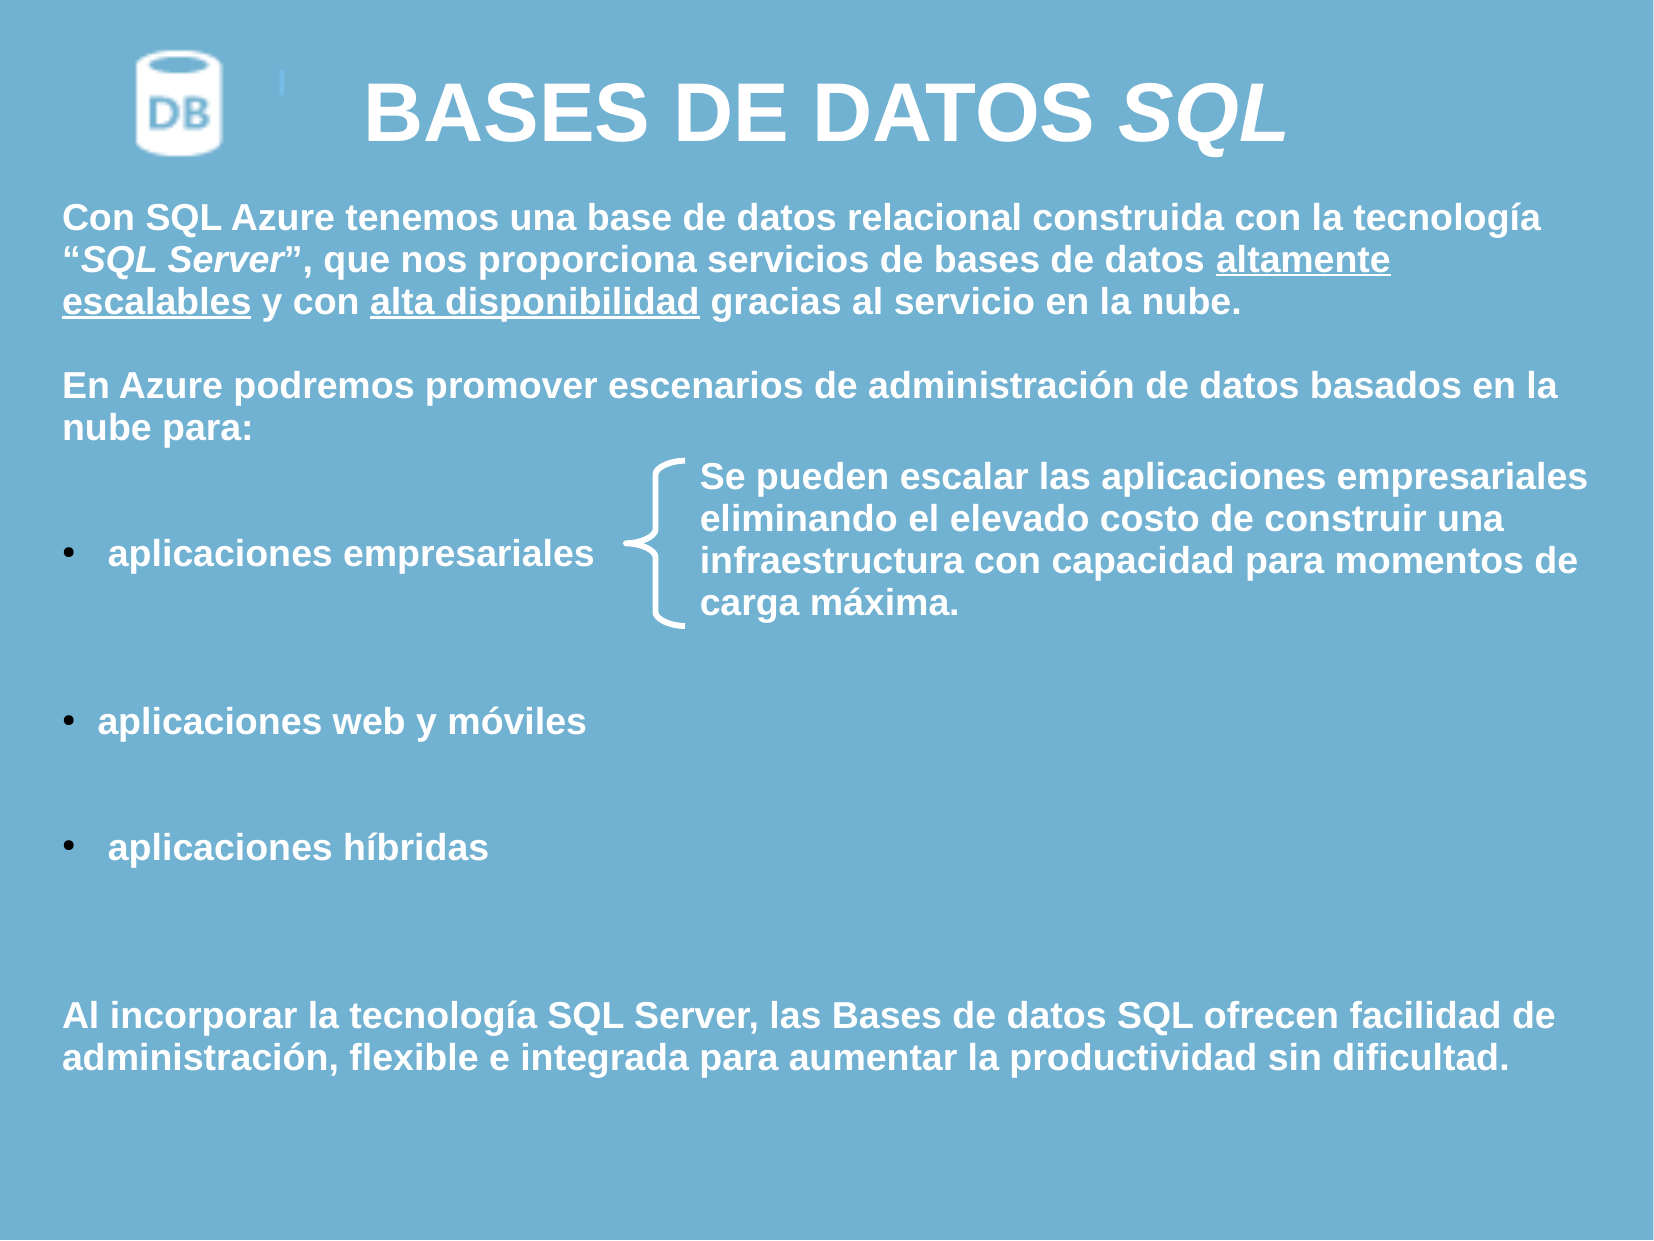

BASES DE DATOS SQL
Con SQL Azure tenemos una base de datos relacional construida con la tecnología “SQL Server”, que nos proporciona servicios de bases de datos altamente escalables y con alta disponibilidad gracias al servicio en la nube.
En Azure podremos promover escenarios de administración de datos basados en la nube para:
 aplicaciones empresariales
aplicaciones web y móviles
 aplicaciones híbridas
Al incorporar la tecnología SQL Server, las Bases de datos SQL ofrecen facilidad de
administración, flexible e integrada para aumentar la productividad sin dificultad.
Se pueden escalar las aplicaciones empresariales eliminando el elevado costo de construir una infraestructura con capacidad para momentos de carga máxima.